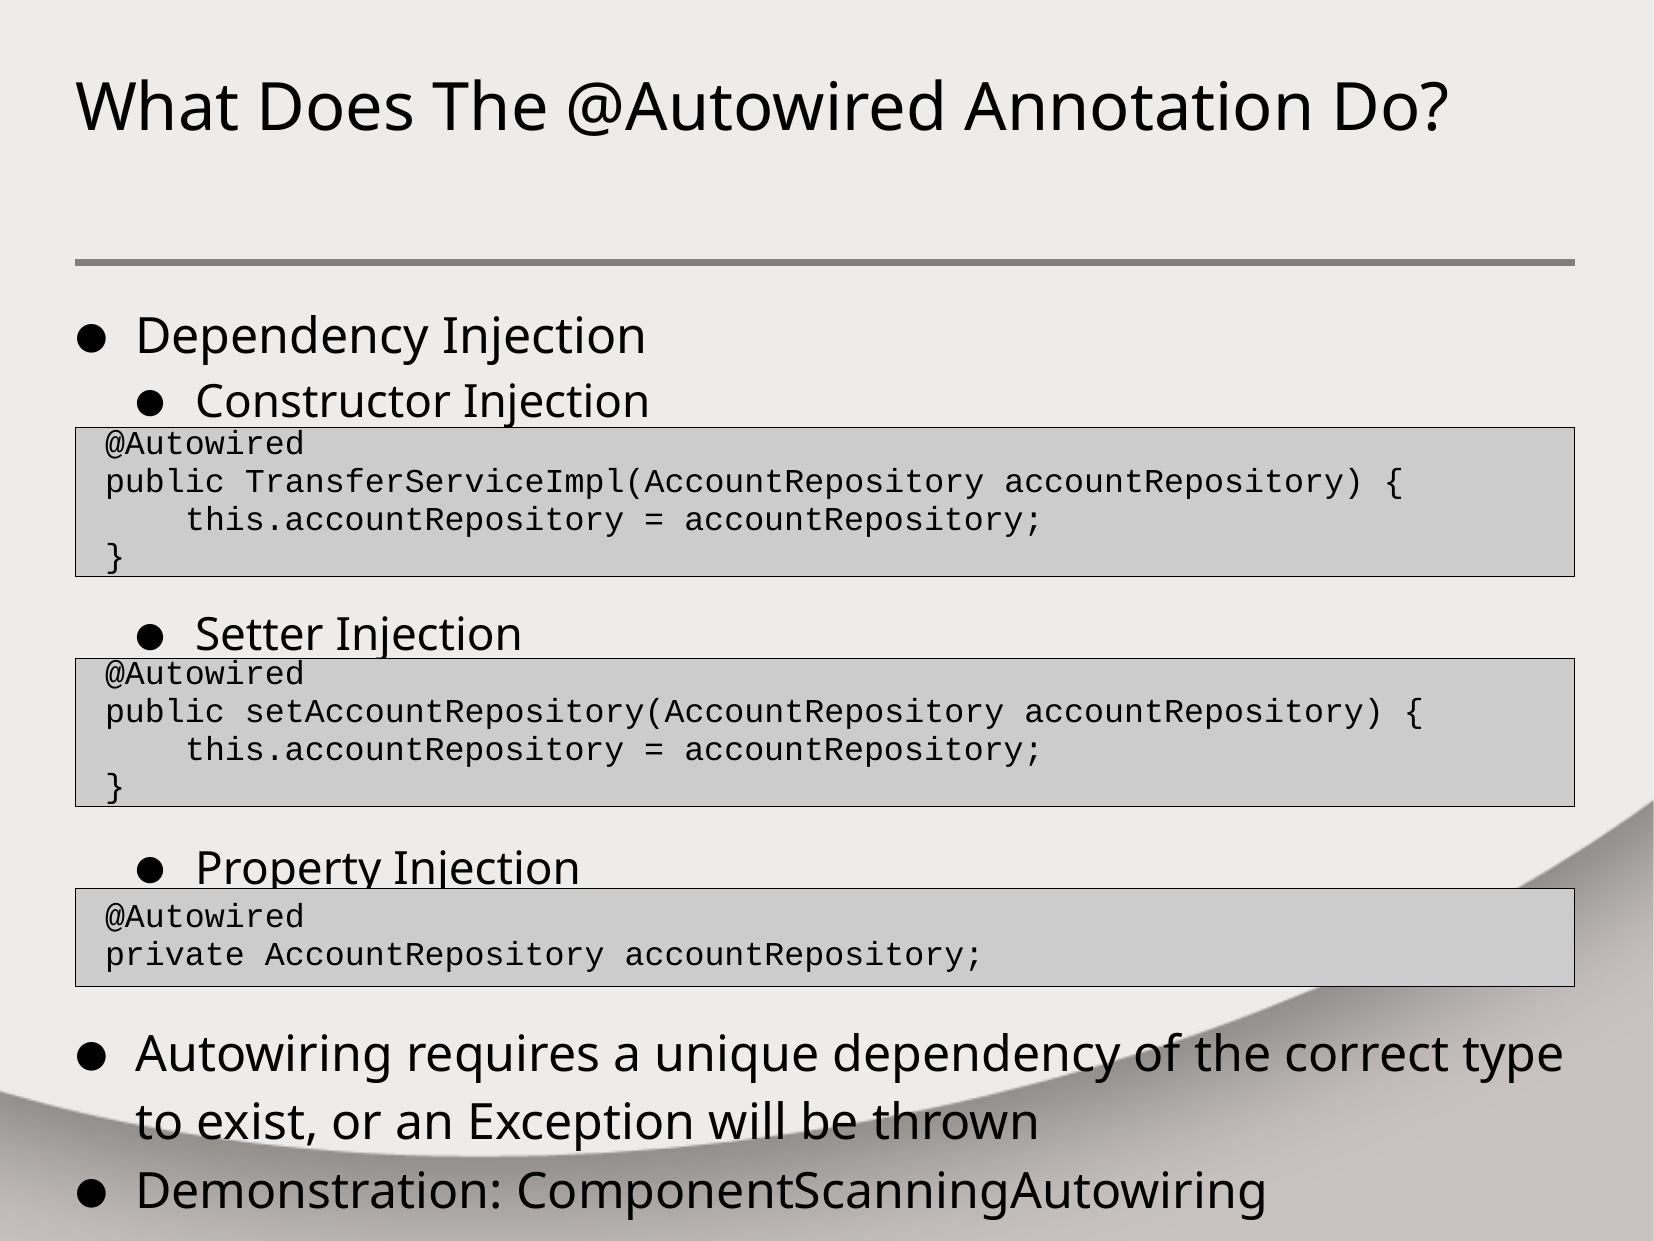

# What Does The @Autowired Annotation Do?
Dependency Injection
Constructor Injection
Setter Injection
Property Injection
Autowiring requires a unique dependency of the correct type to exist, or an Exception will be thrown
Demonstration: ComponentScanningAutowiring
@Autowired
public TransferServiceImpl(AccountRepository accountRepository) {
 this.accountRepository = accountRepository;
}
@Autowired
public setAccountRepository(AccountRepository accountRepository) {
 this.accountRepository = accountRepository;
}
@Autowired
private AccountRepository accountRepository;